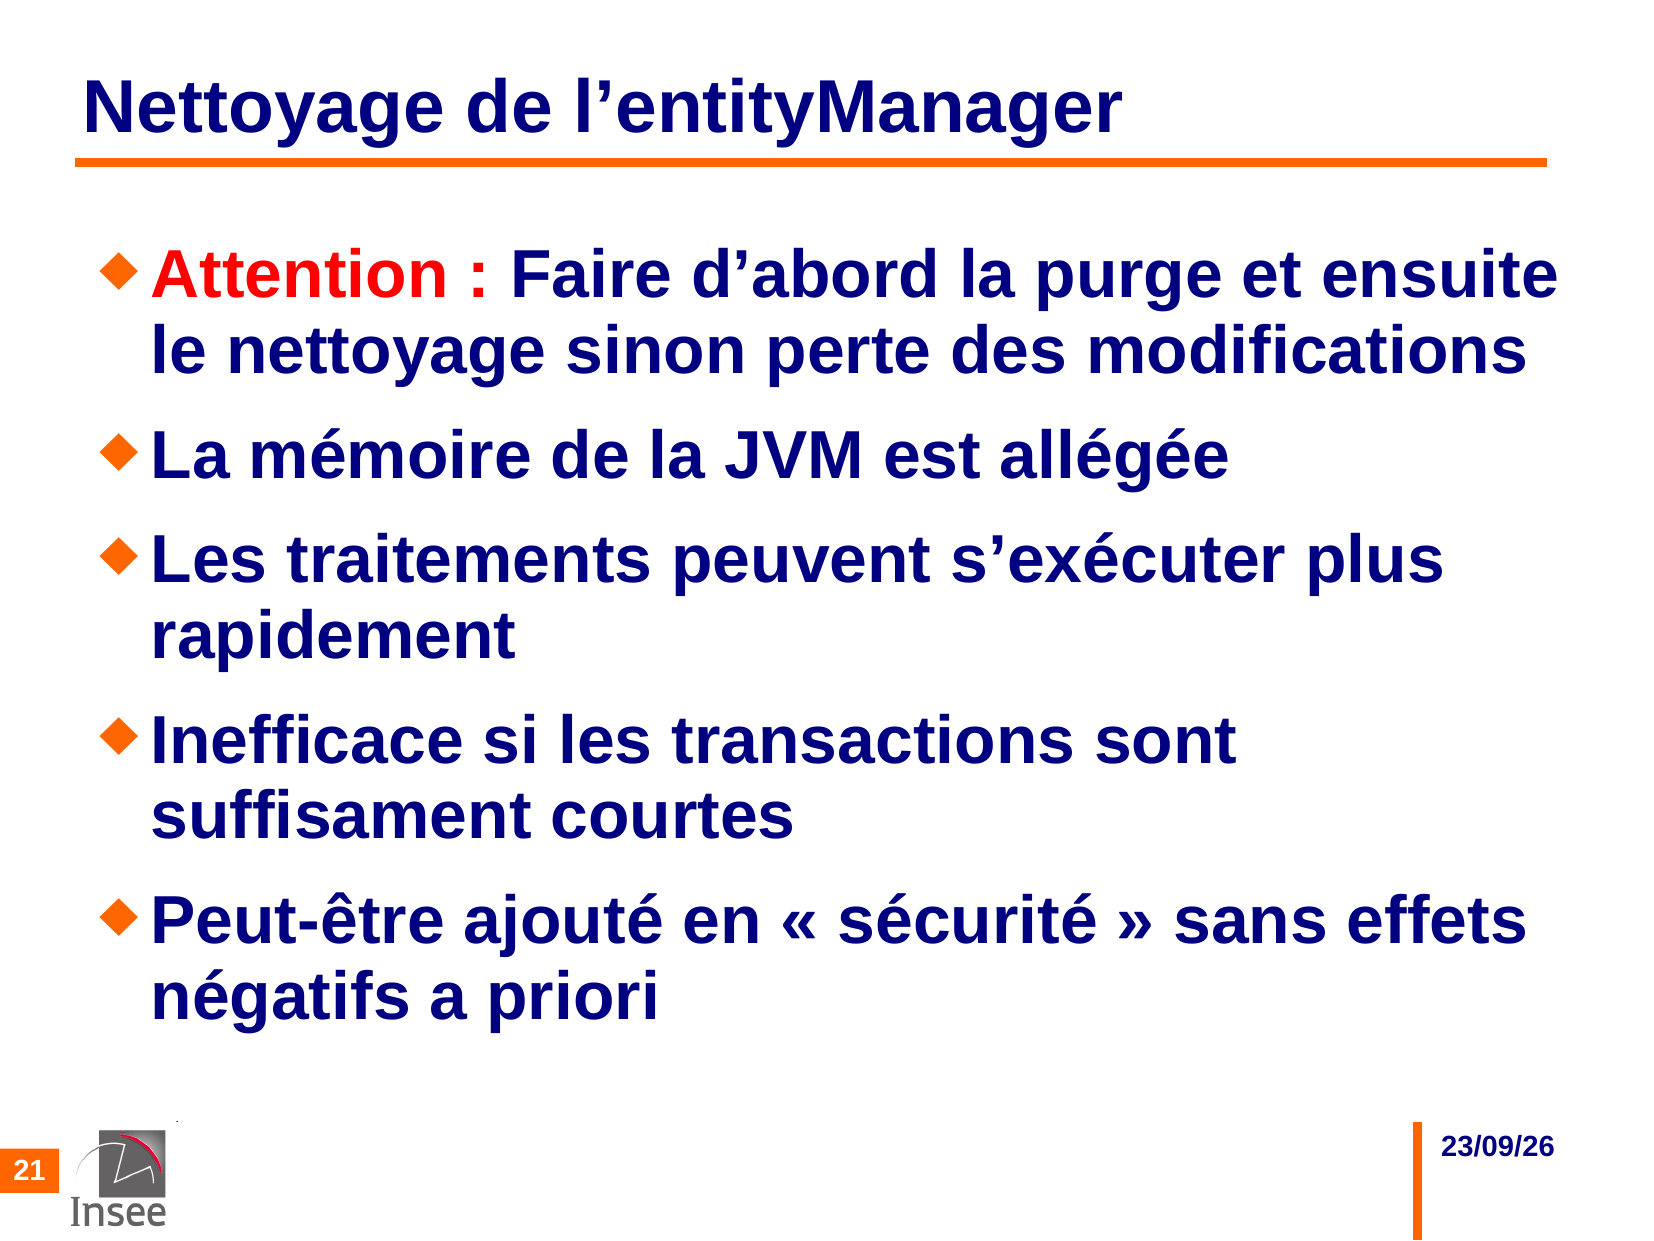

# Nettoyage de l’entityManager
Attention : Faire d’abord la purge et ensuite le nettoyage sinon perte des modifications
La mémoire de la JVM est allégée
Les traitements peuvent s’exécuter plus rapidement
Inefficace si les transactions sont suffisament courtes
Peut-être ajouté en « sécurité » sans effets négatifs a priori
21